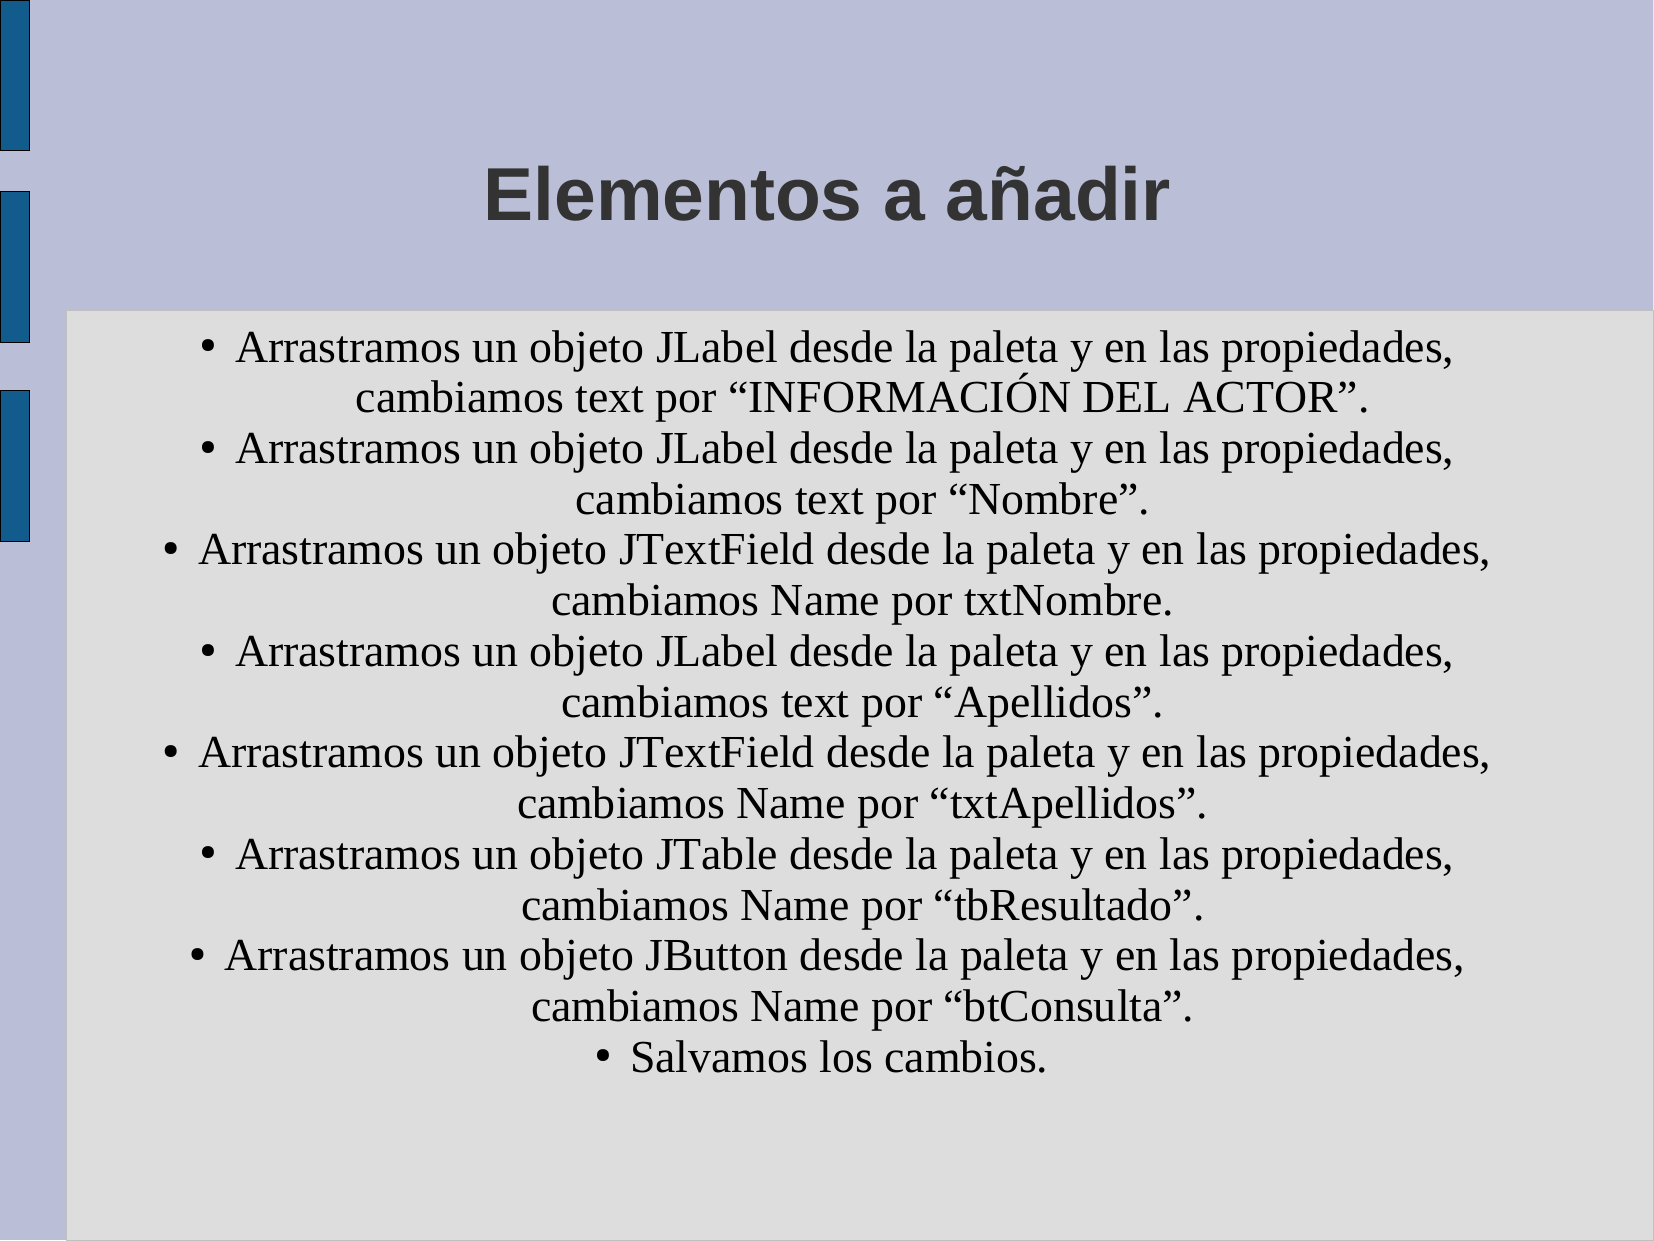

# Elementos a añadir
Arrastramos un objeto JLabel desde la paleta y en las propiedades, cambiamos text por “INFORMACIÓN DEL ACTOR”.
Arrastramos un objeto JLabel desde la paleta y en las propiedades, cambiamos text por “Nombre”.
Arrastramos un objeto JTextField desde la paleta y en las propiedades, cambiamos Name por txtNombre.
Arrastramos un objeto JLabel desde la paleta y en las propiedades, cambiamos text por “Apellidos”.
Arrastramos un objeto JTextField desde la paleta y en las propiedades, cambiamos Name por “txtApellidos”.
Arrastramos un objeto JTable desde la paleta y en las propiedades, cambiamos Name por “tbResultado”.
Arrastramos un objeto JButton desde la paleta y en las propiedades, cambiamos Name por “btConsulta”.
Salvamos los cambios.